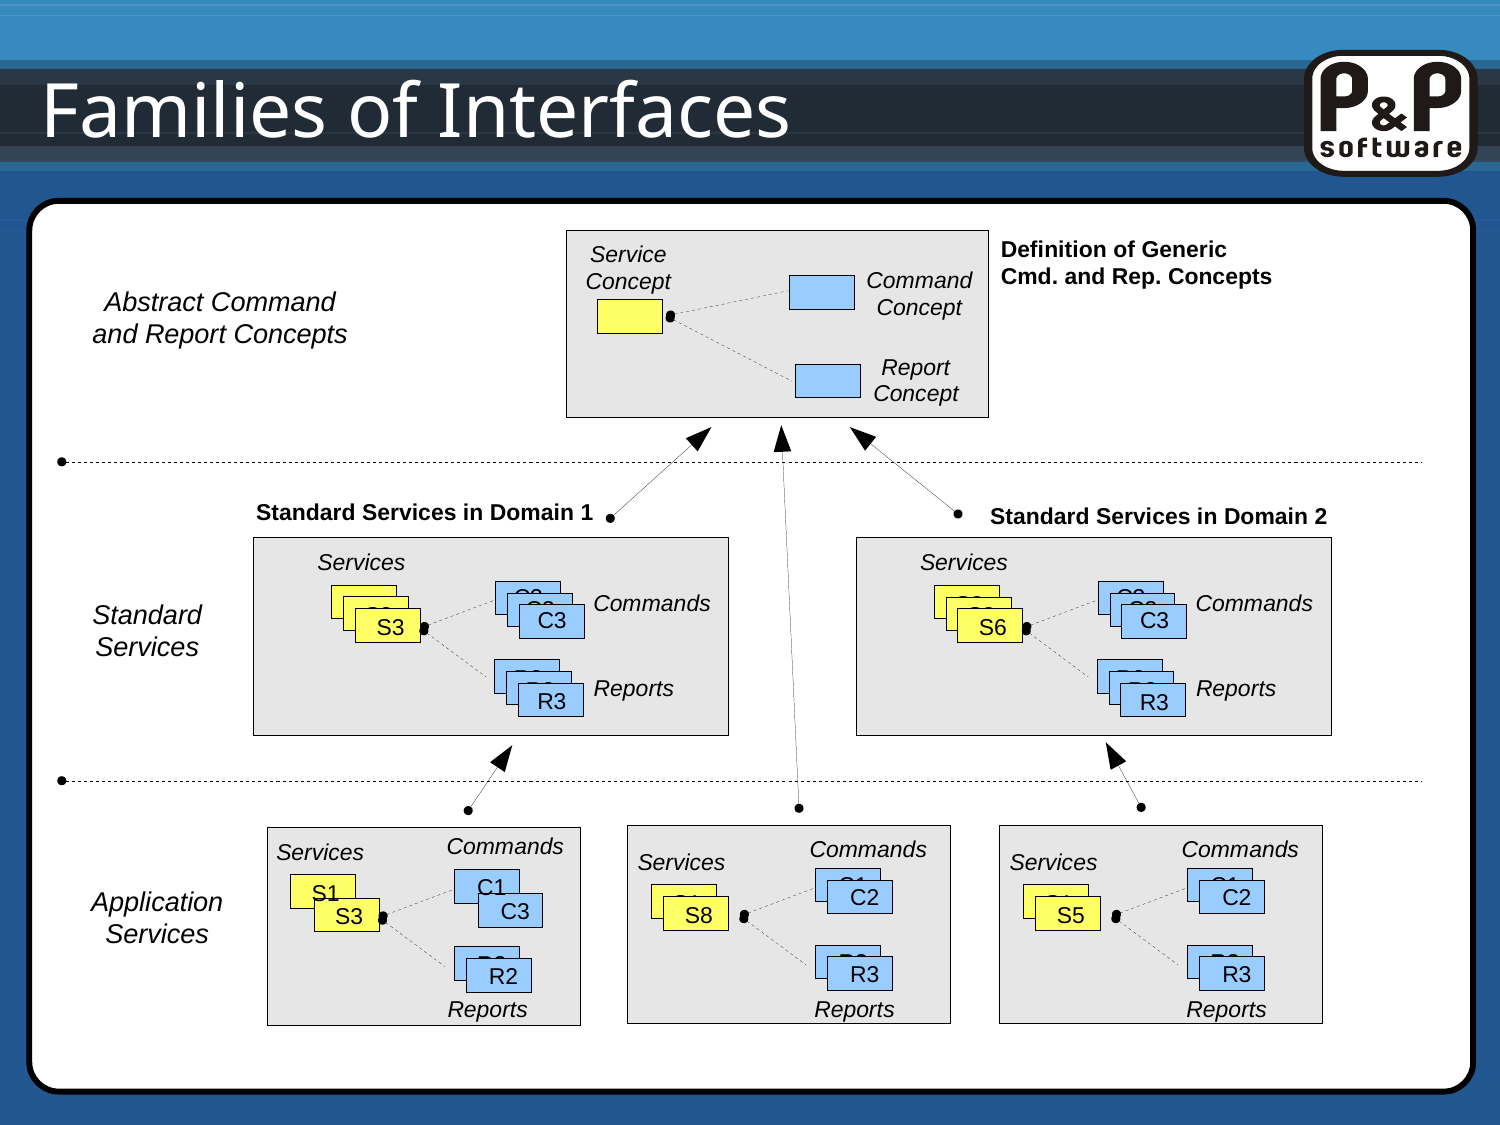

# Families of Interfaces
Definition of Generic
Cmd. and Rep. Concepts
Service
Concept
Command
Concept
Abstract Command
and Report Concepts
Report
Concept
Standard Services in Domain 1
Standard Services in Domain 2
Services
Services
C3
C3
C3
C3
C3
C3
Commands
Commands
S3
S3
S3
S3
Standard
Services
S3
S3
S3
S6
R3
R3
Reports
Reports
R3
R3
R3
R3
Commands
Commands
Commands
Services
Services
Services
C1
C1
C1
S1
C2
C2
Application
Services
S1
S1
C3
S8
S5
S3
R2
R2
R2
R3
R3
R2
Reports
Reports
Reports